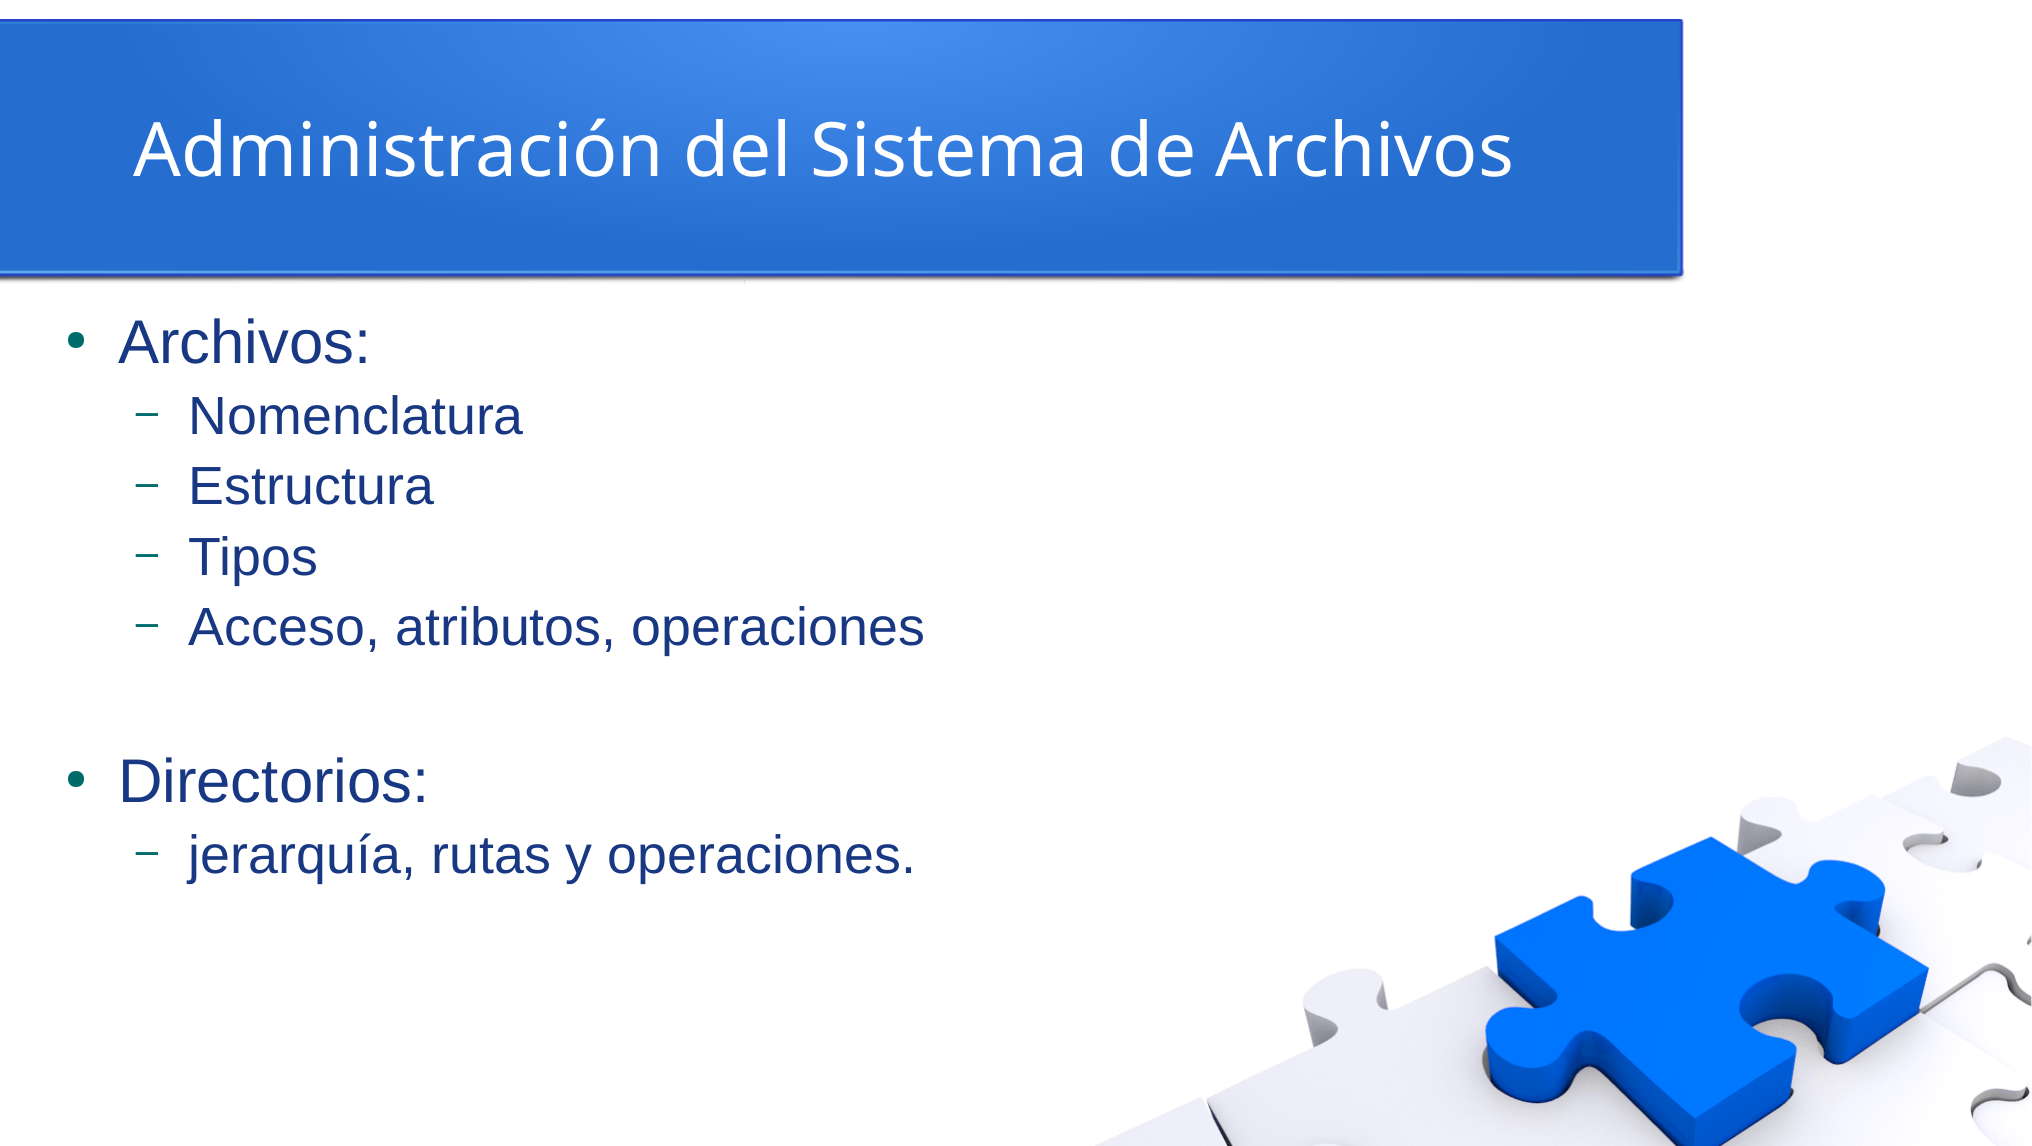

# Administración del Sistema de Archivos
Archivos:
Nomenclatura
Estructura
Tipos
Acceso, atributos, operaciones
Directorios:
jerarquía, rutas y operaciones.